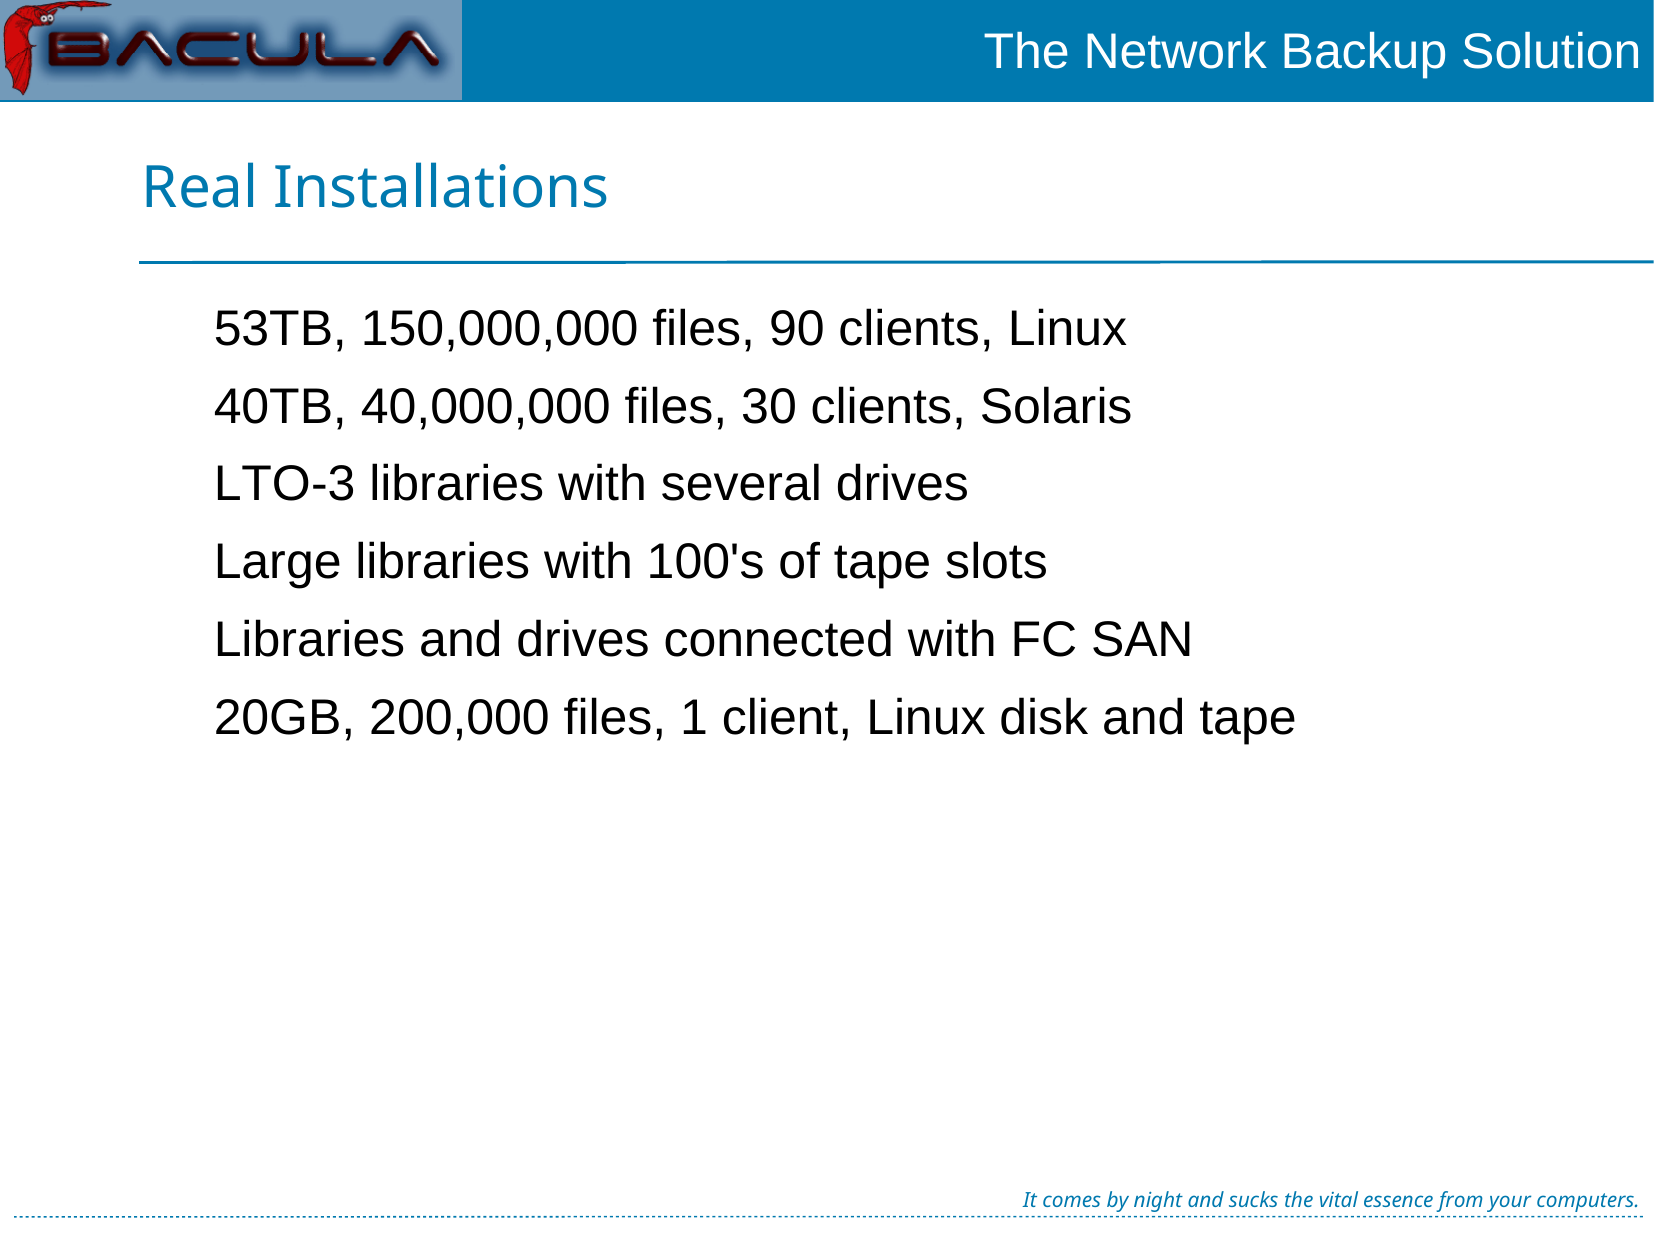

# Real Installations
 53TB, 150,000,000 files, 90 clients, Linux
 40TB, 40,000,000 files, 30 clients, Solaris
 LTO-3 libraries with several drives
 Large libraries with 100's of tape slots
 Libraries and drives connected with FC SAN
 20GB, 200,000 files, 1 client, Linux disk and tape